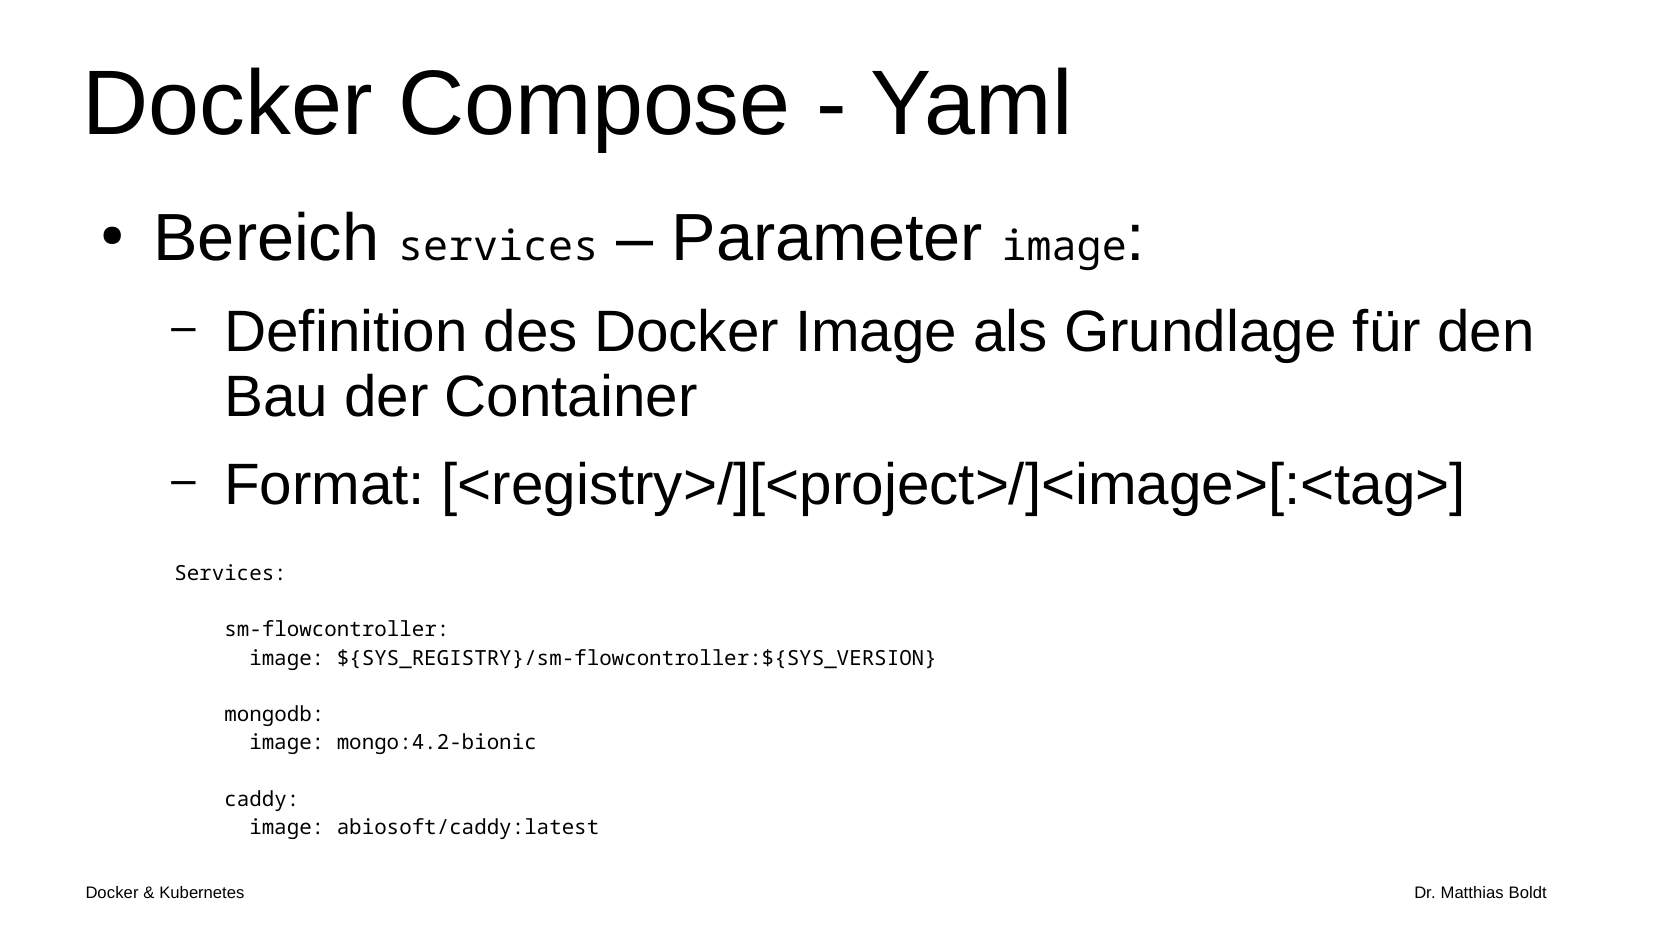

# Docker Compose - Yaml
Bereich services – Parameter image:
Definition des Docker Image als Grundlage für den Bau der Container
Format: [<registry>/][<project>/]<image>[:<tag>]
Services:
 sm-flowcontroller:
 image: ${SYS_REGISTRY}/sm-flowcontroller:${SYS_VERSION}
 mongodb:
 image: mongo:4.2-bionic
 caddy:
 image: abiosoft/caddy:latest
Docker & Kubernetes																Dr. Matthias Boldt